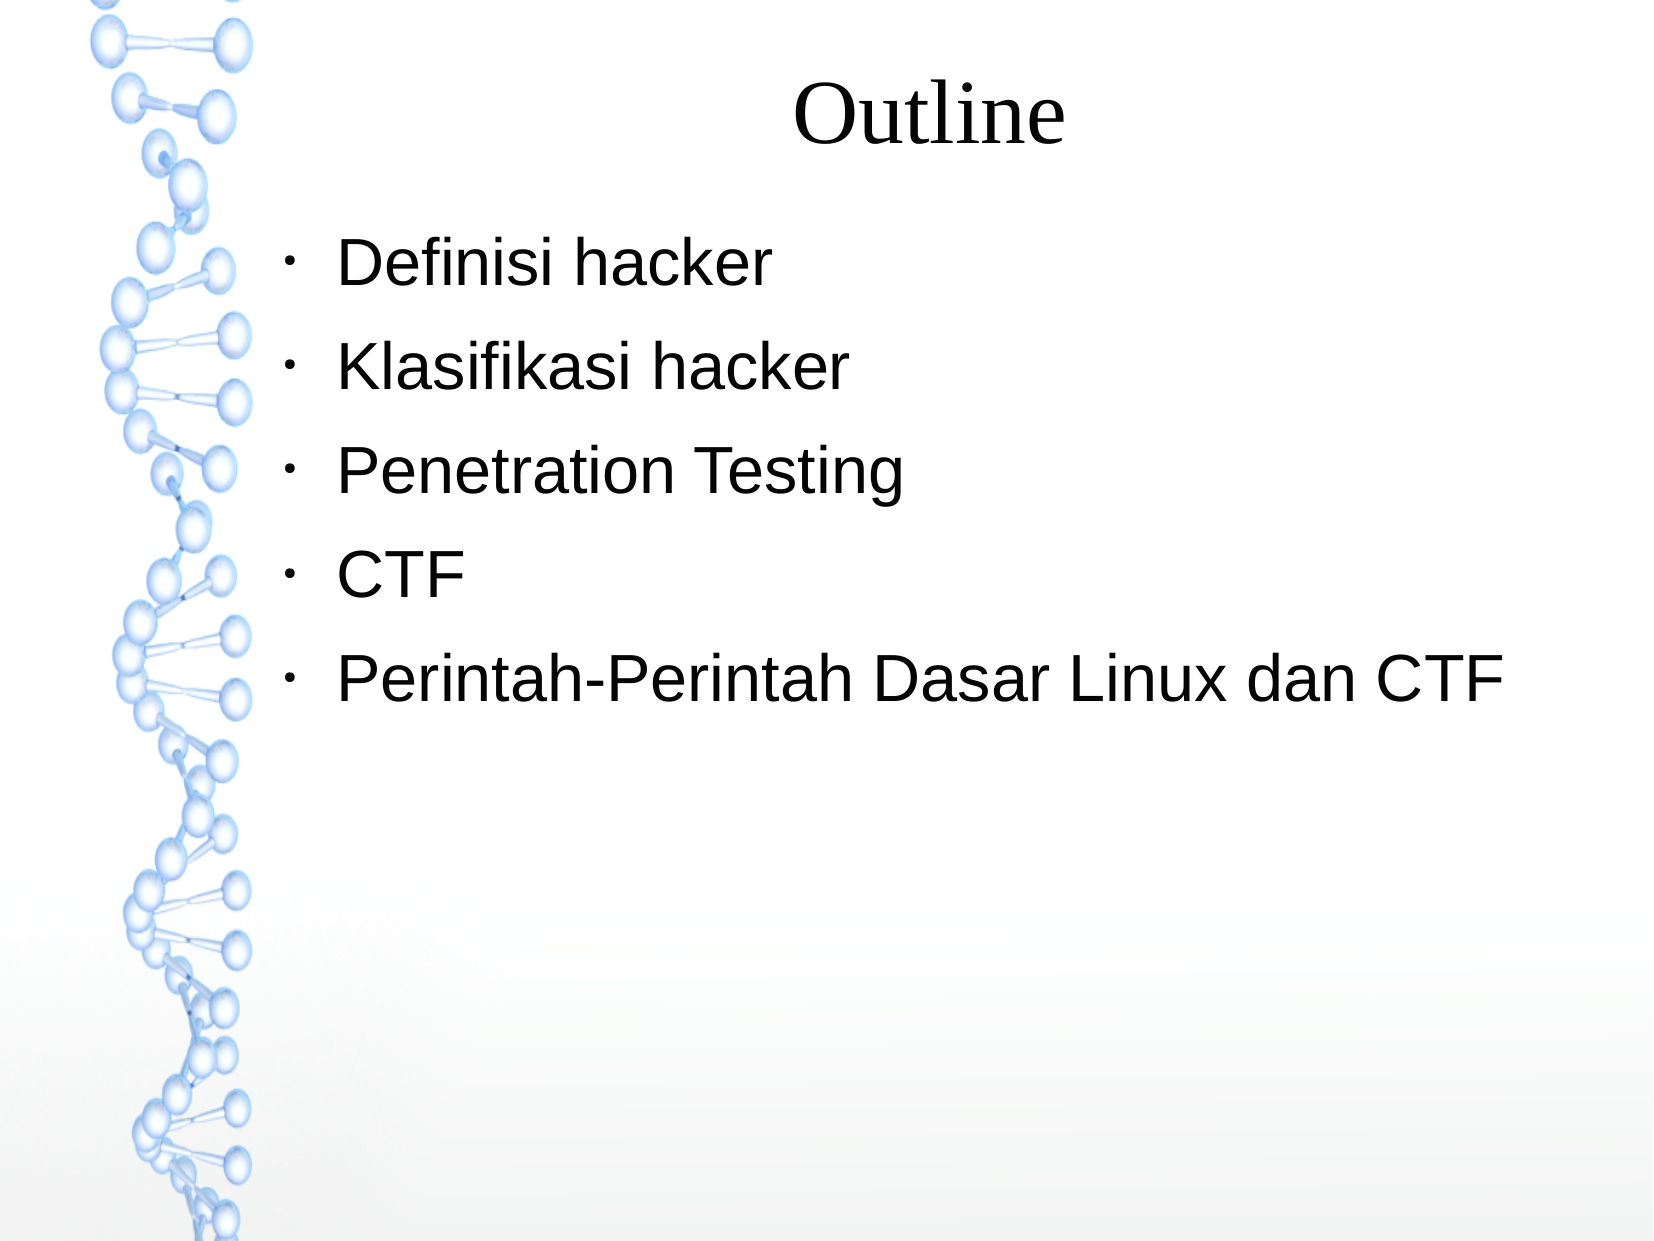

# Outline
Definisi hacker
Klasifikasi hacker
Penetration Testing
CTF
Perintah-Perintah Dasar Linux dan CTF